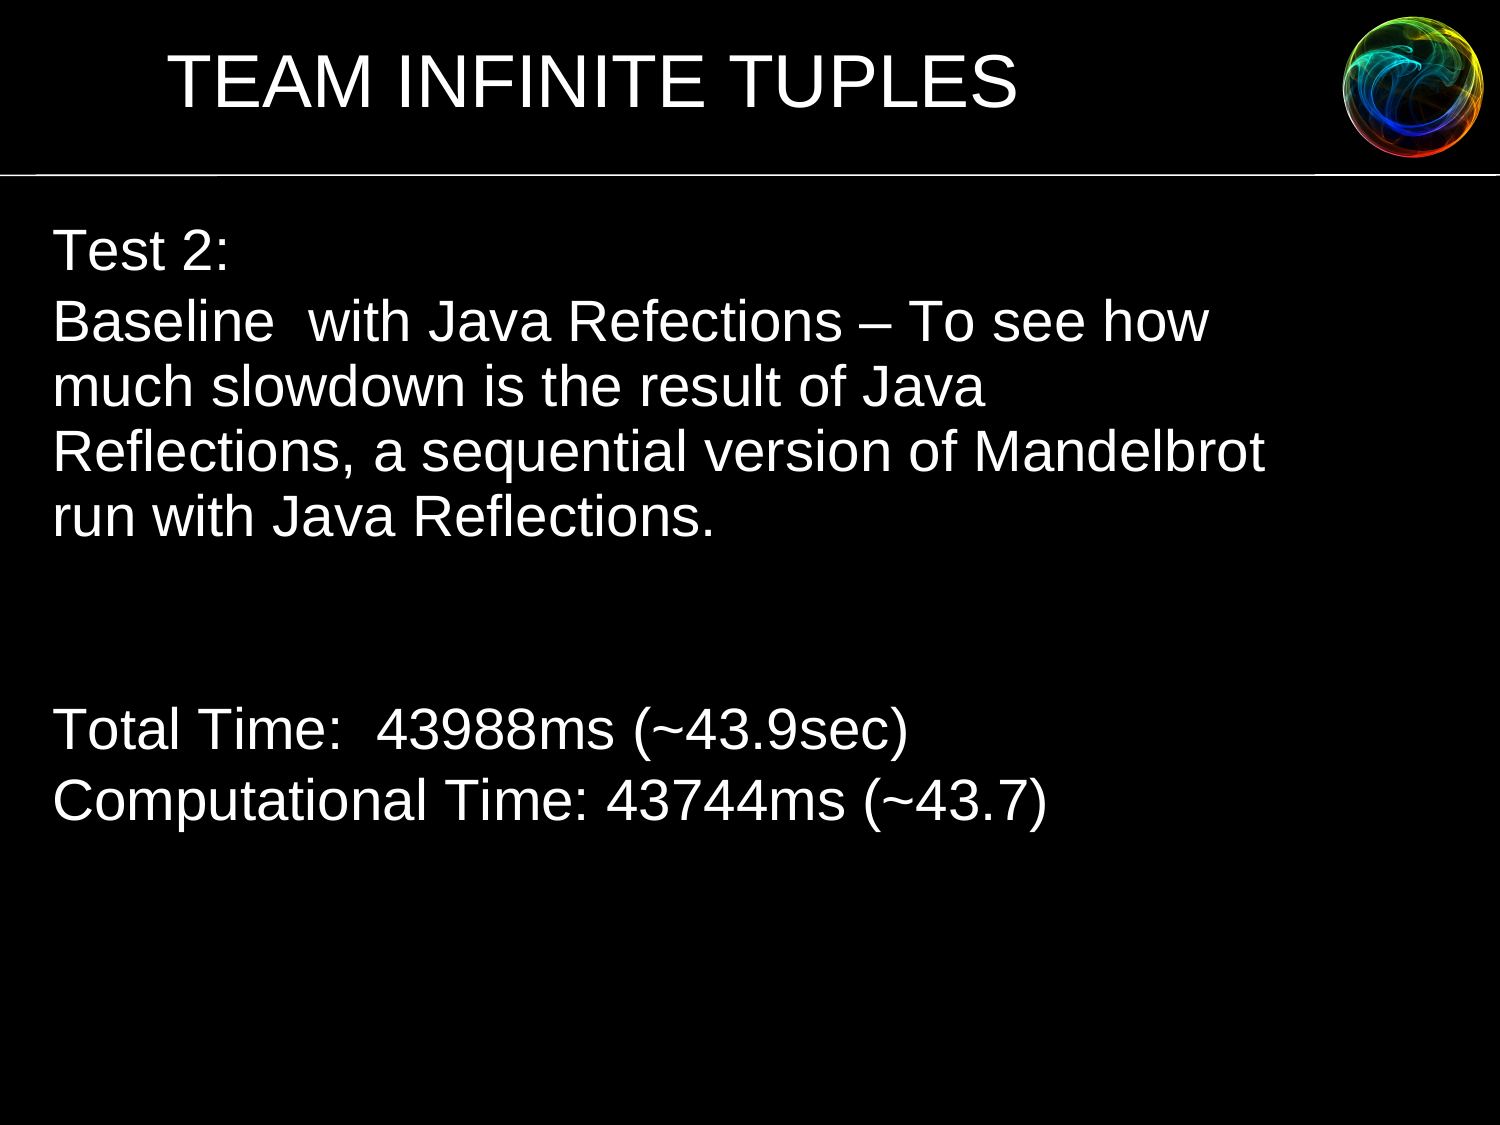

TEAM INFINITE TUPLES
Test 2:
Baseline with Java Refections – To see how much slowdown is the result of Java Reflections, a sequential version of Mandelbrot run with Java Reflections.
Total Time: 43988ms (~43.9sec)
Computational Time: 43744ms (~43.7)